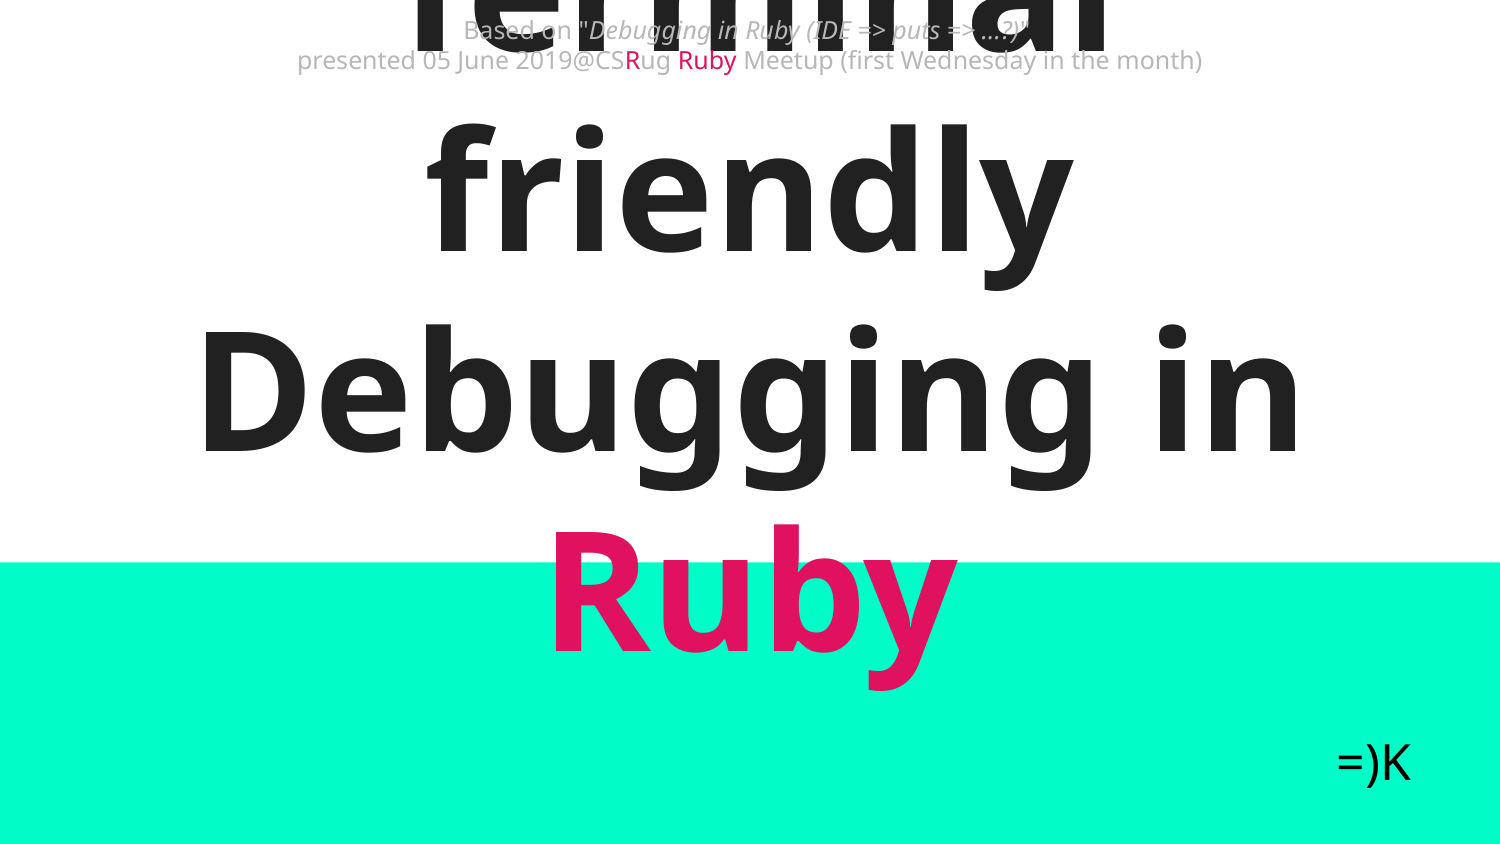

Based on "Debugging in Ruby (IDE => puts => ...?)"
presented 05 June 2019@CSRug Ruby Meetup (first Wednesday in the month)
# Terminal friendly Debugging in Ruby
=)K